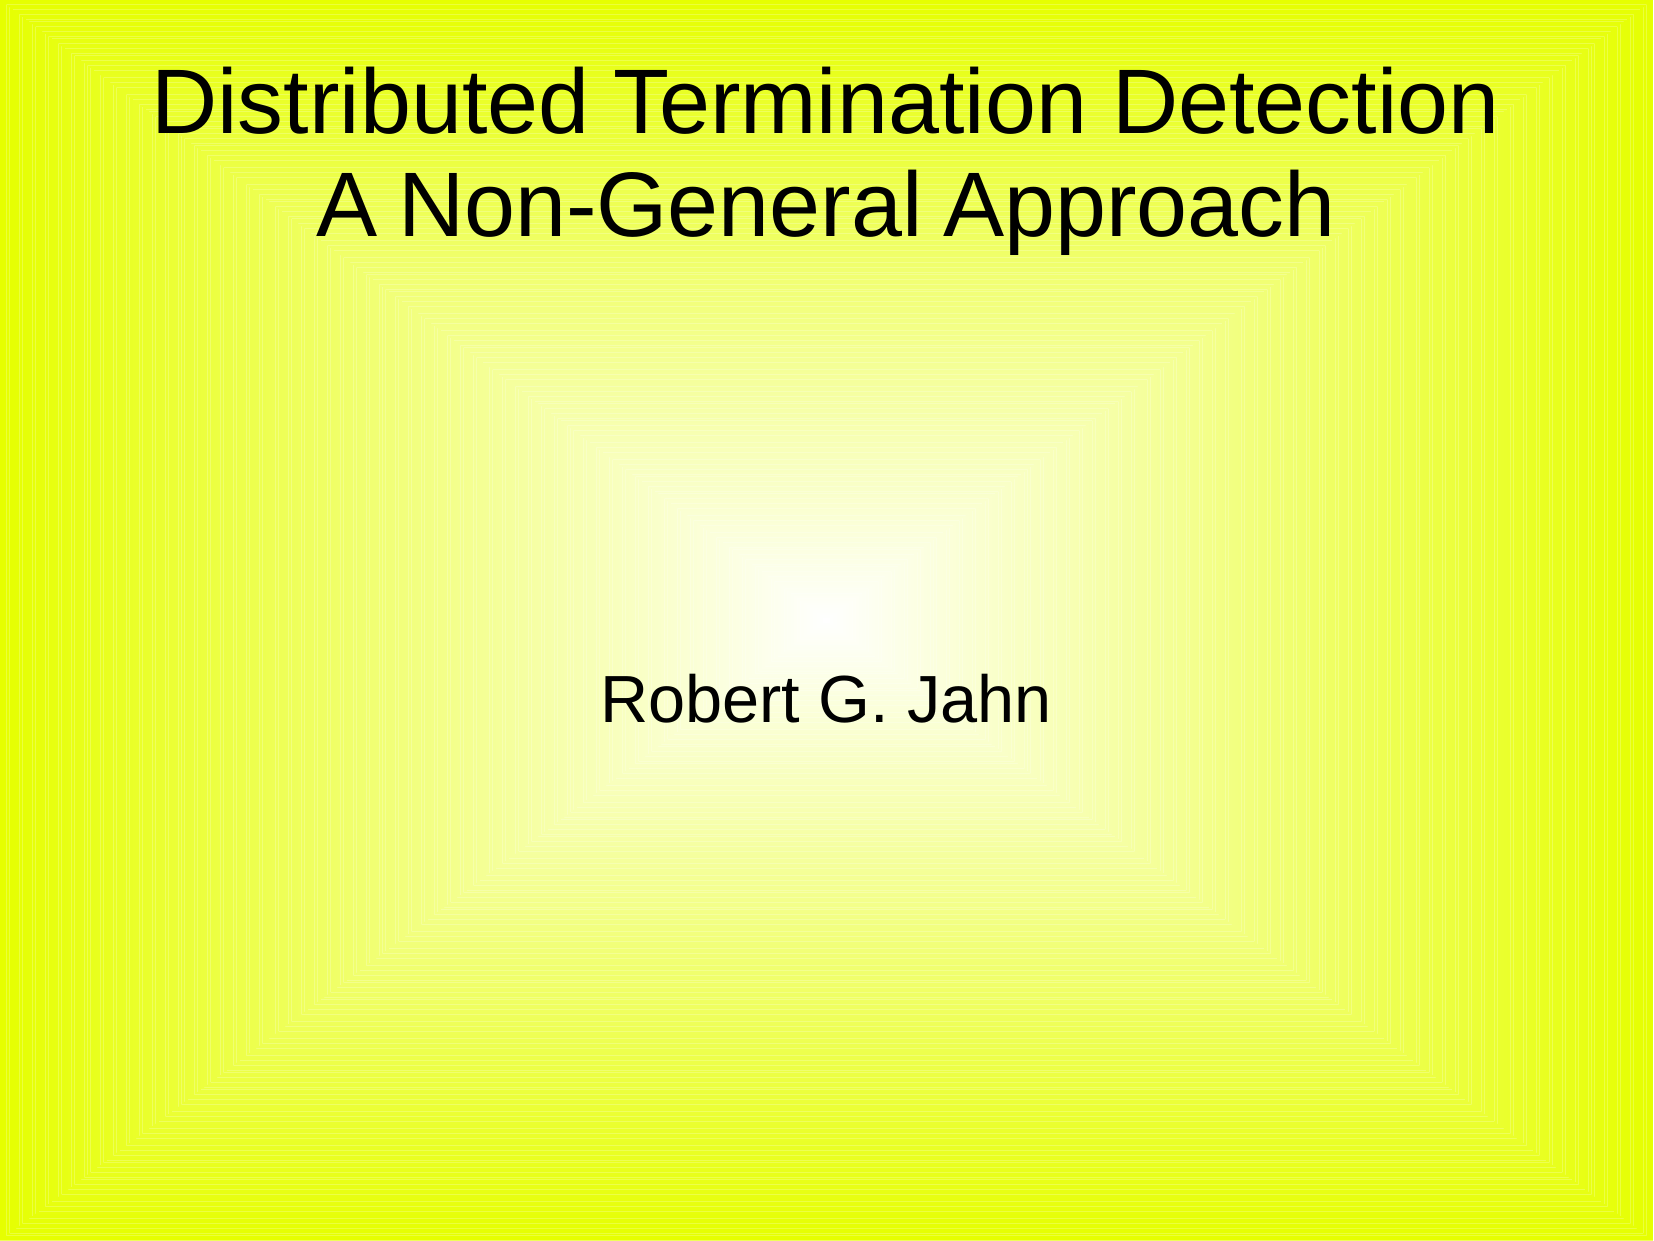

# Distributed Termination Detection A Non-General Approach
Robert G. Jahn